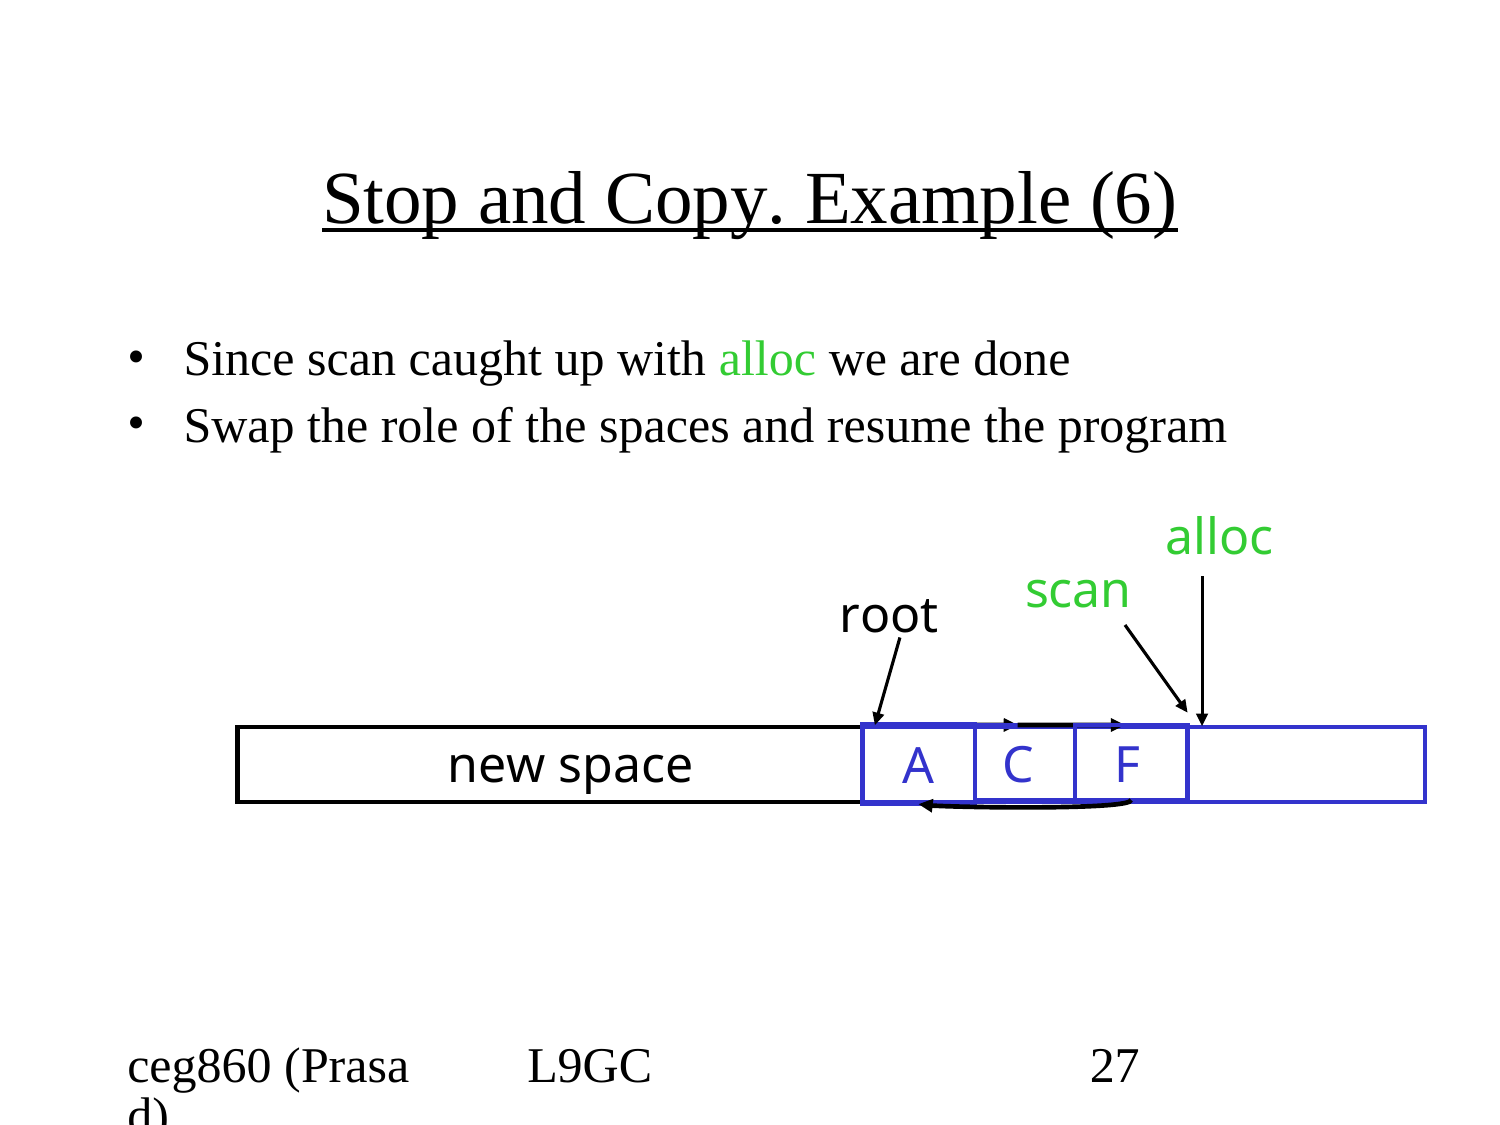

# Stop and Copy. Example (6)
Since scan caught up with alloc we are done
Swap the role of the spaces and resume the program
alloc
scan
root
new space
C
F
A
ceg860 (Prasad)
L9GC
27